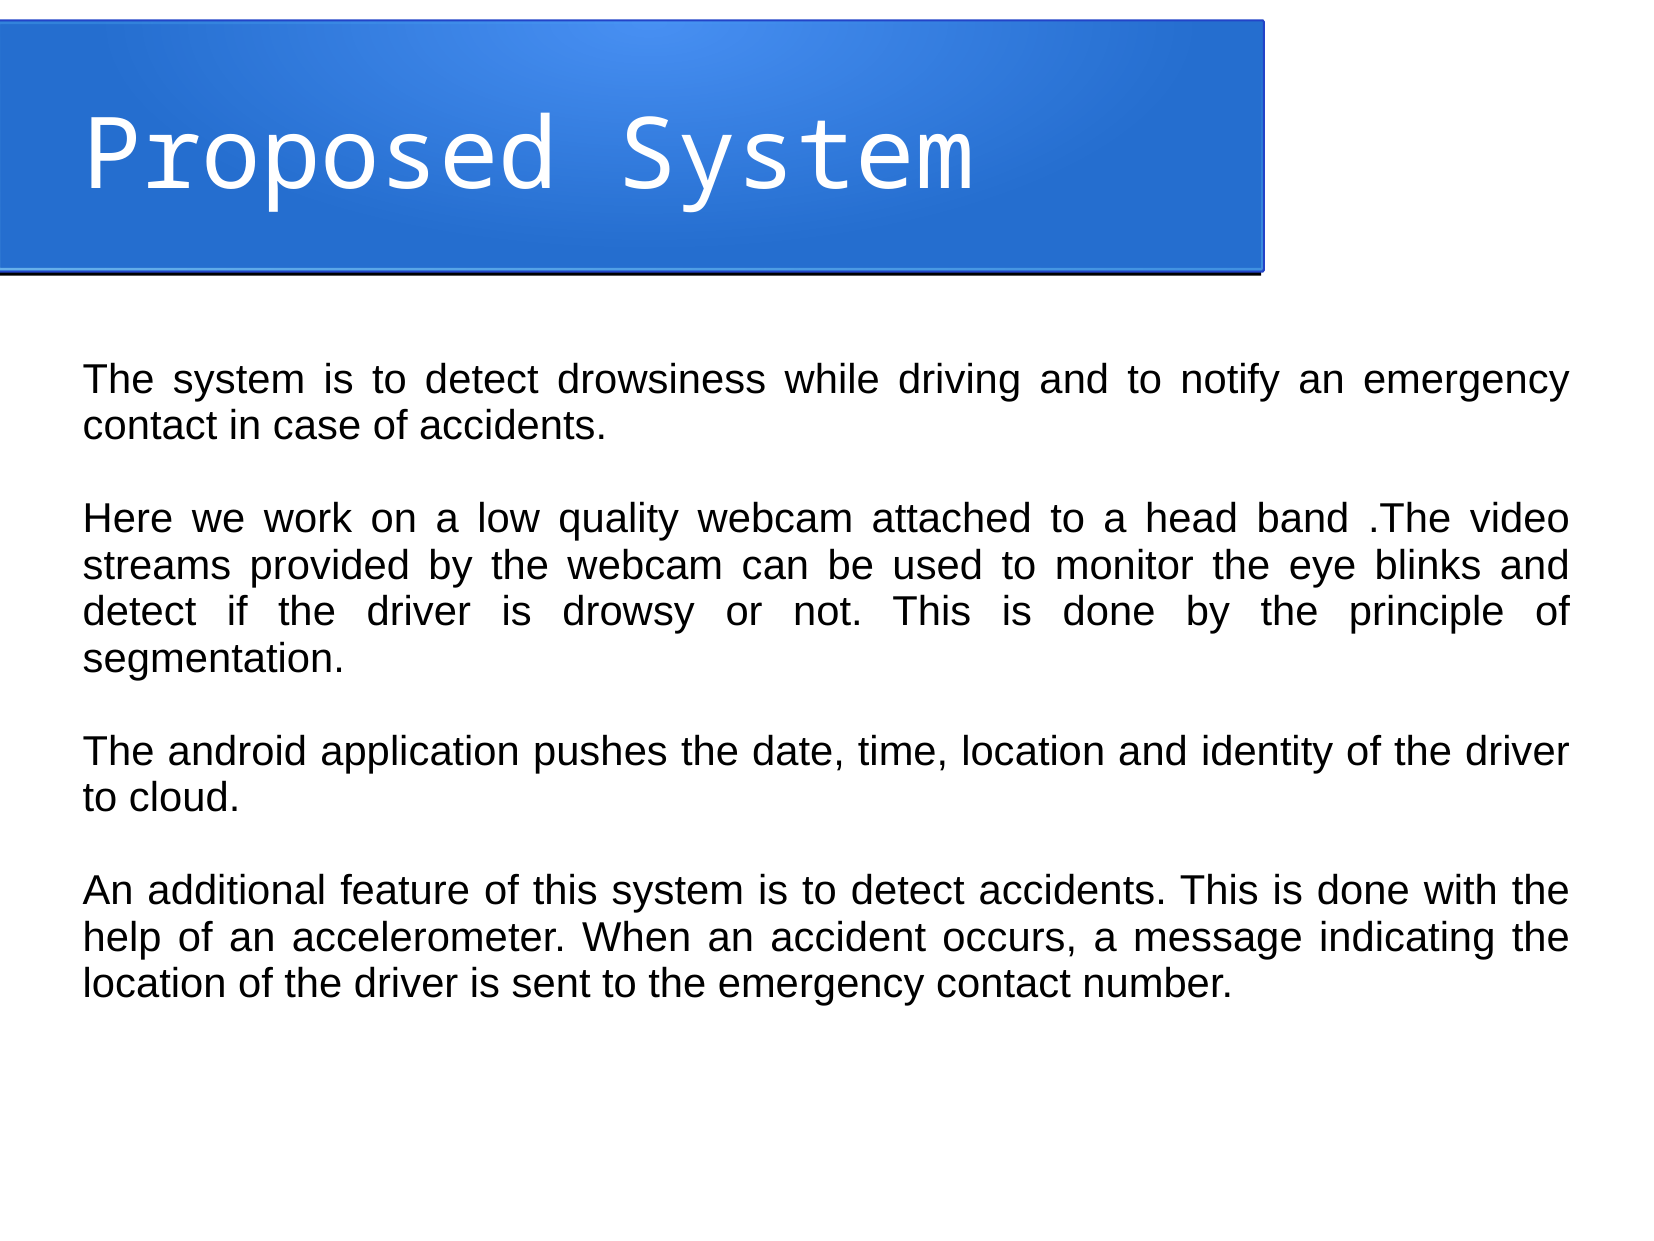

# Proposed System
The system is to detect drowsiness while driving and to notify an emergency contact in case of accidents.
Here we work on a low quality webcam attached to a head band .The video streams provided by the webcam can be used to monitor the eye blinks and detect if the driver is drowsy or not. This is done by the principle of segmentation.
The android application pushes the date, time, location and identity of the driver to cloud.
An additional feature of this system is to detect accidents. This is done with the help of an accelerometer. When an accident occurs, a message indicating the location of the driver is sent to the emergency contact number.